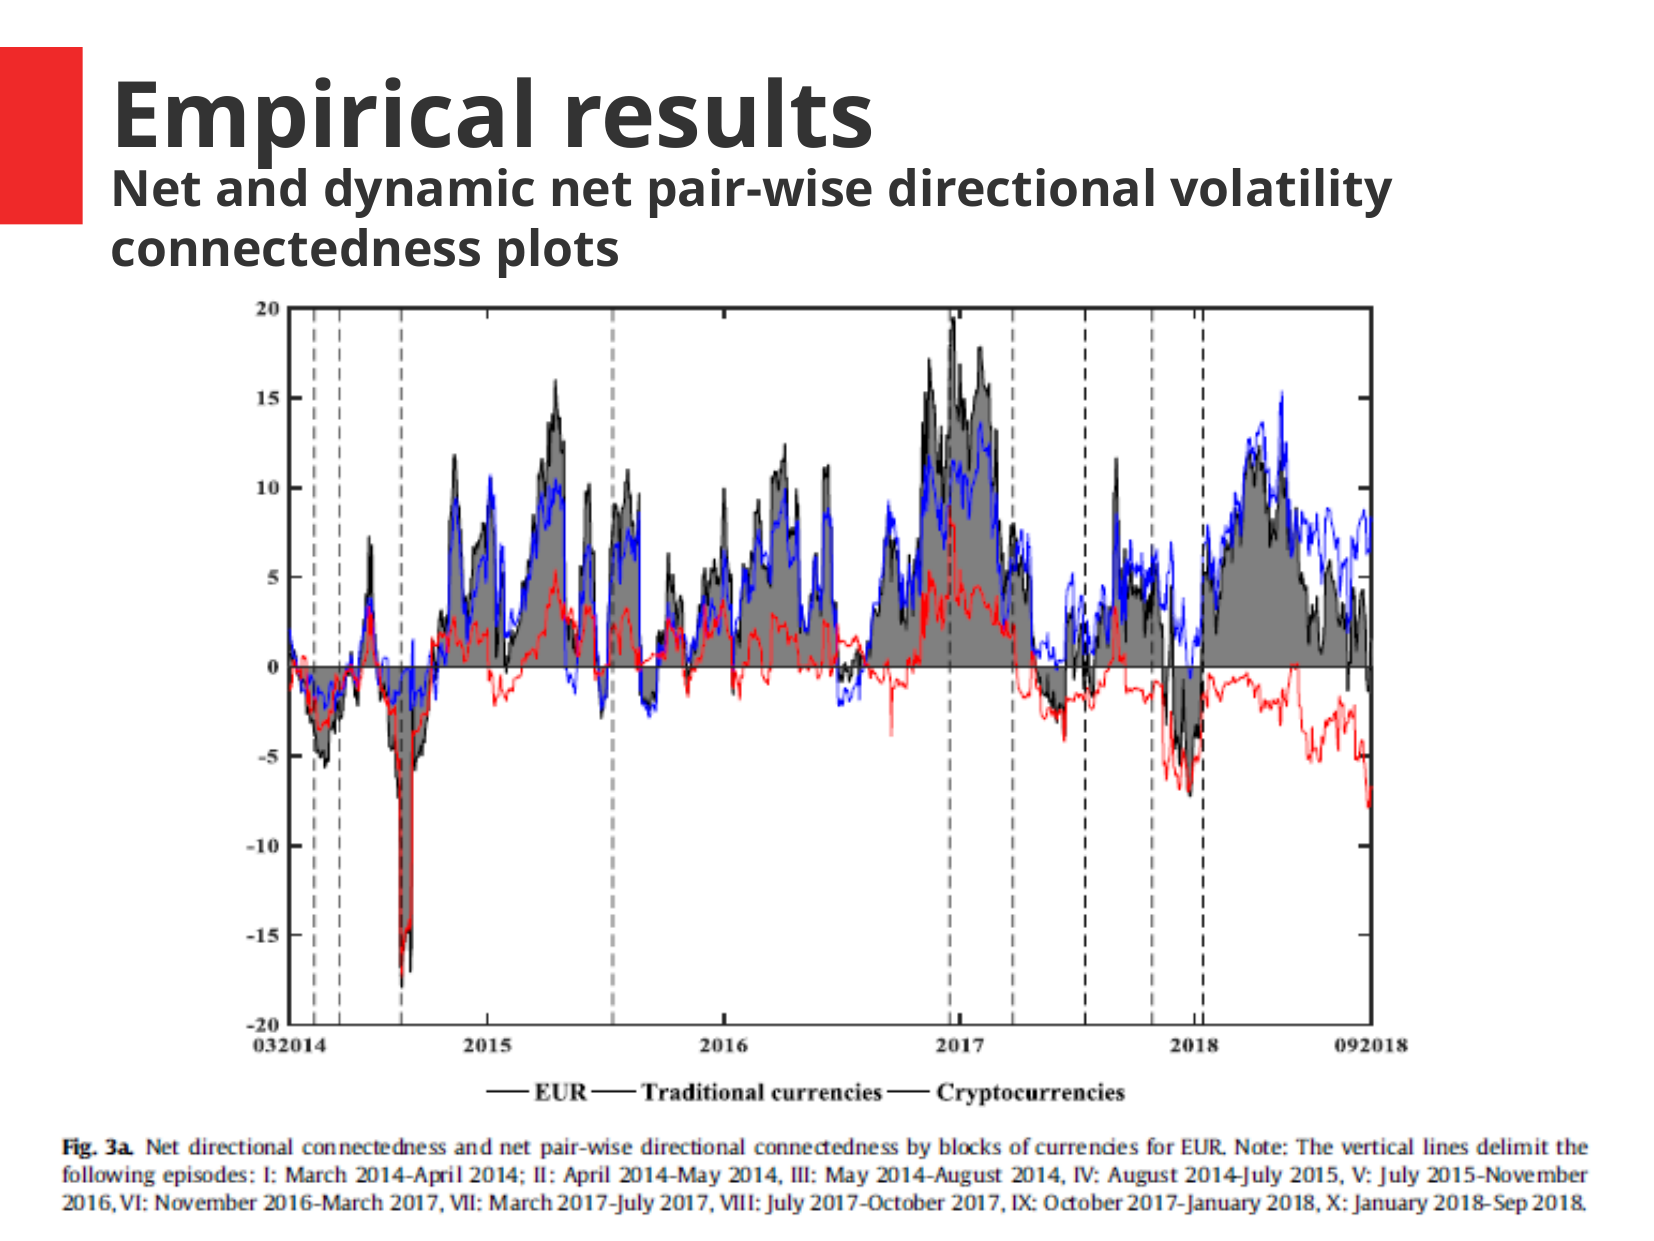

Empirical results
Net and dynamic net pair-wise directional volatility connectedness plots